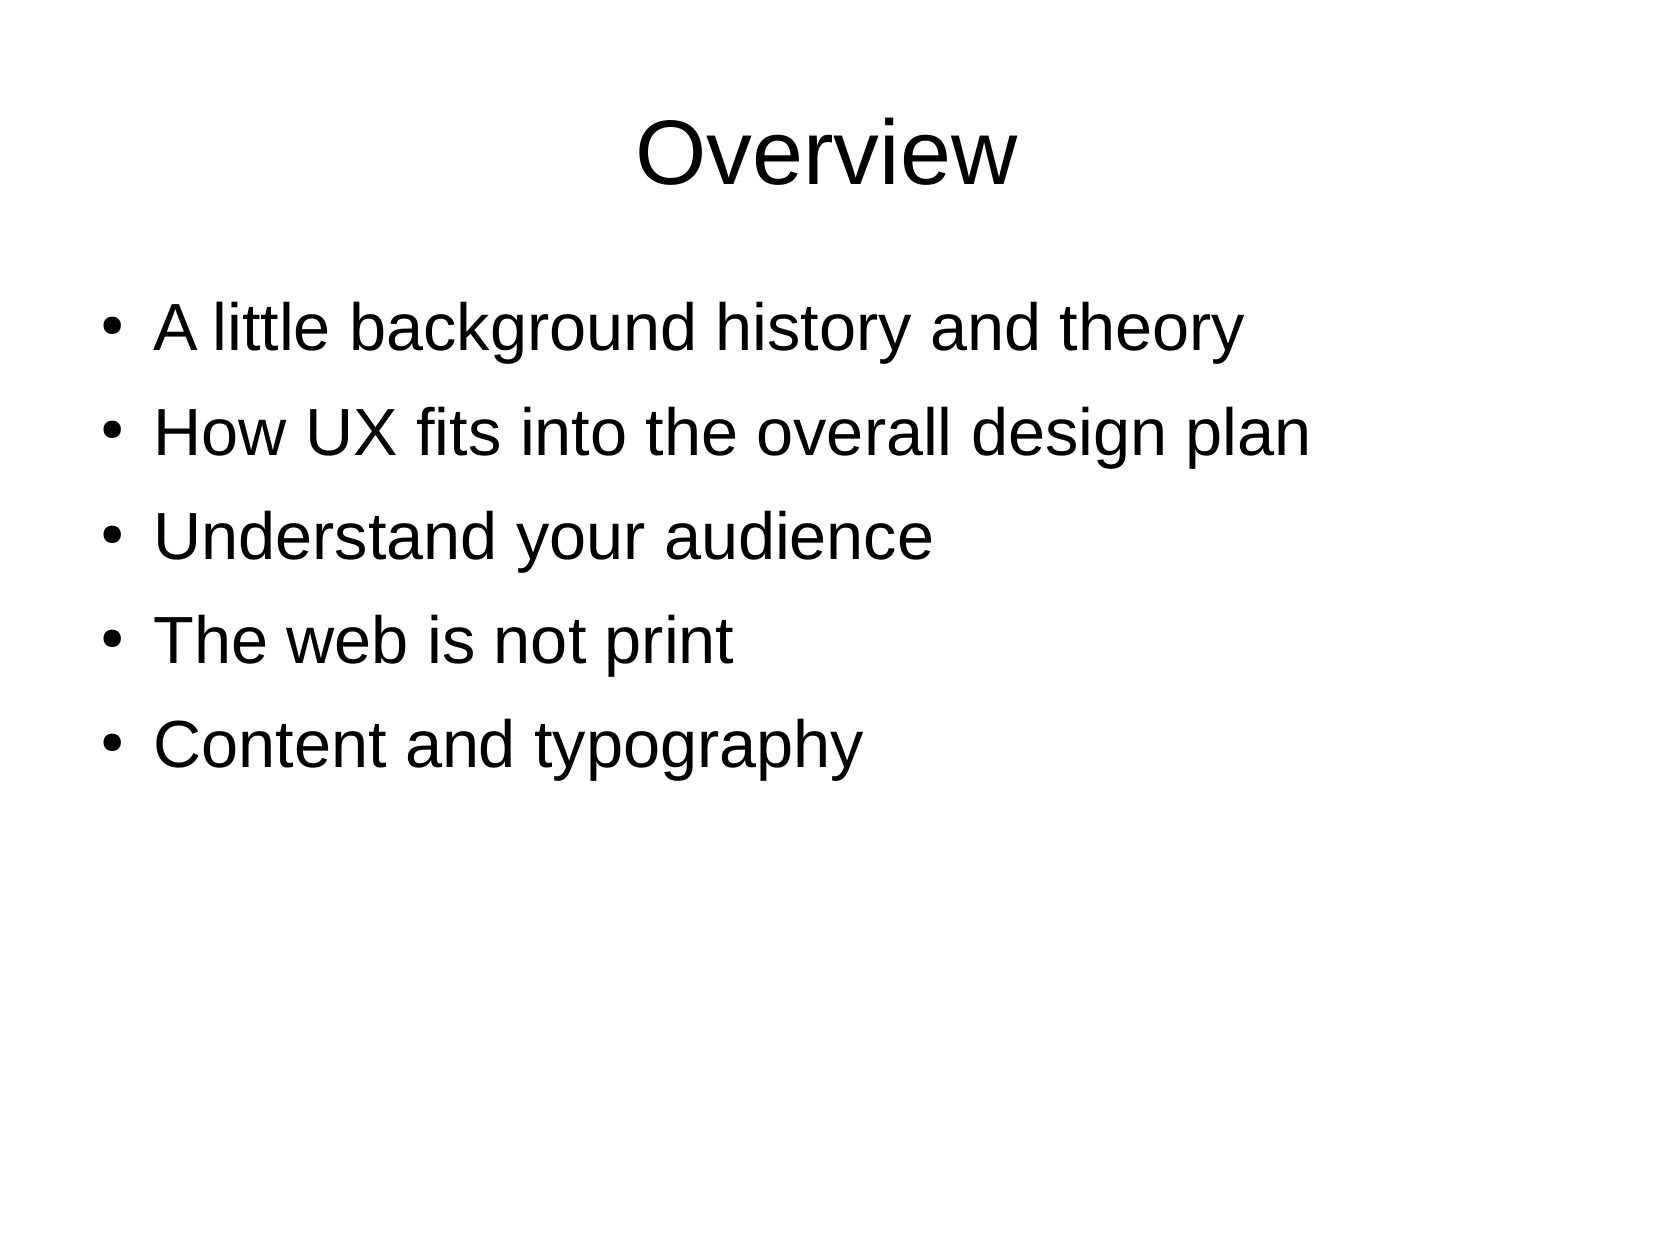

# Overview
A little background history and theory
How UX fits into the overall design plan
Understand your audience
The web is not print
Content and typography